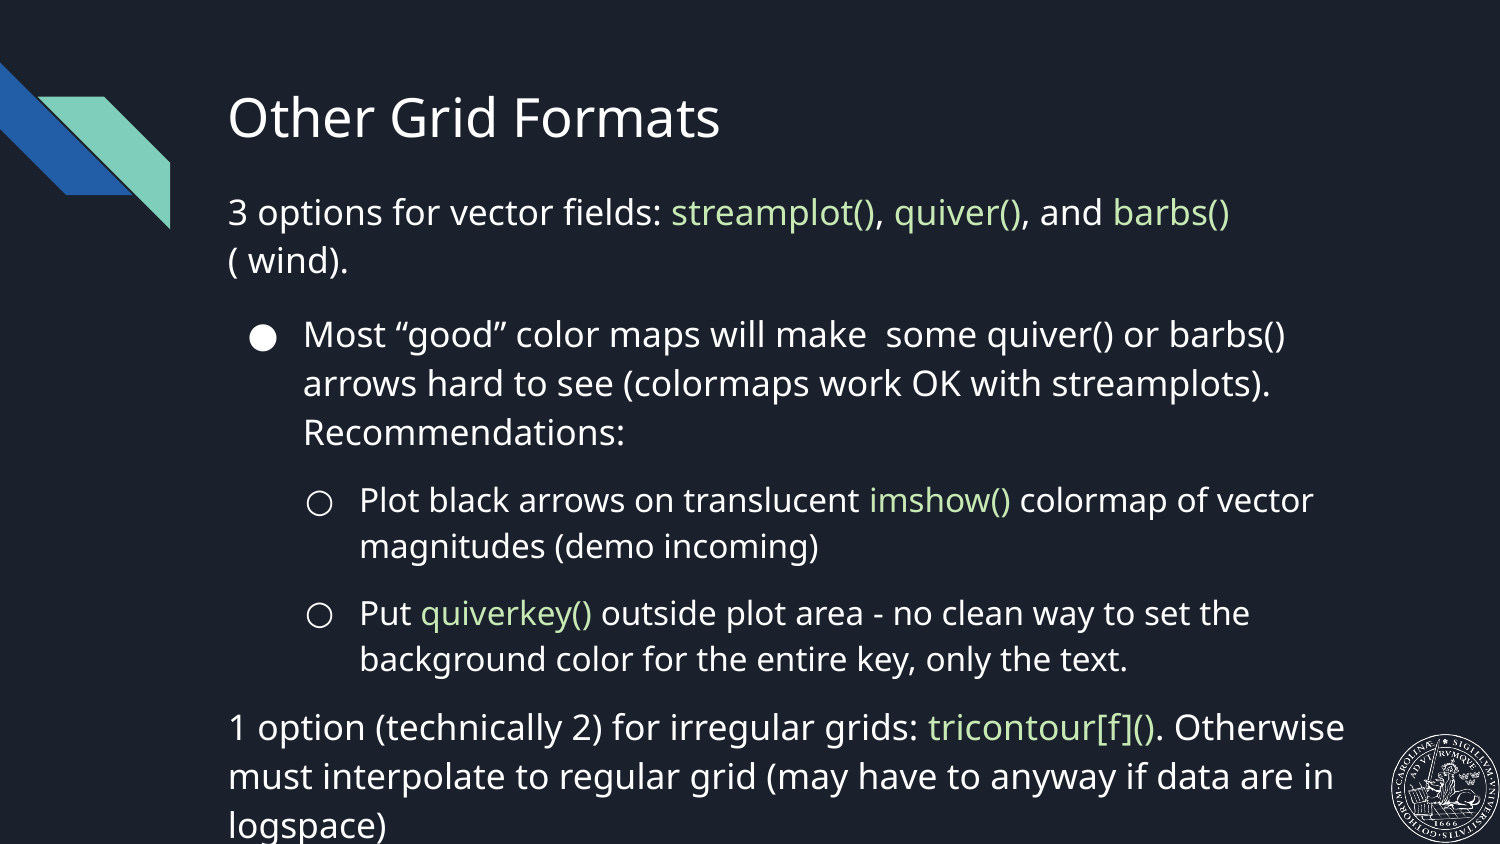

# Other Grid Formats
3 options for vector fields: streamplot(), quiver(), and barbs() ( wind).
Most “good” color maps will make some quiver() or barbs() arrows hard to see (colormaps work OK with streamplots). Recommendations:
Plot black arrows on translucent imshow() colormap of vector magnitudes (demo incoming)
Put quiverkey() outside plot area - no clean way to set the background color for the entire key, only the text.
1 option (technically 2) for irregular grids: tricontour[f](). Otherwise must interpolate to regular grid (may have to anyway if data are in logspace)